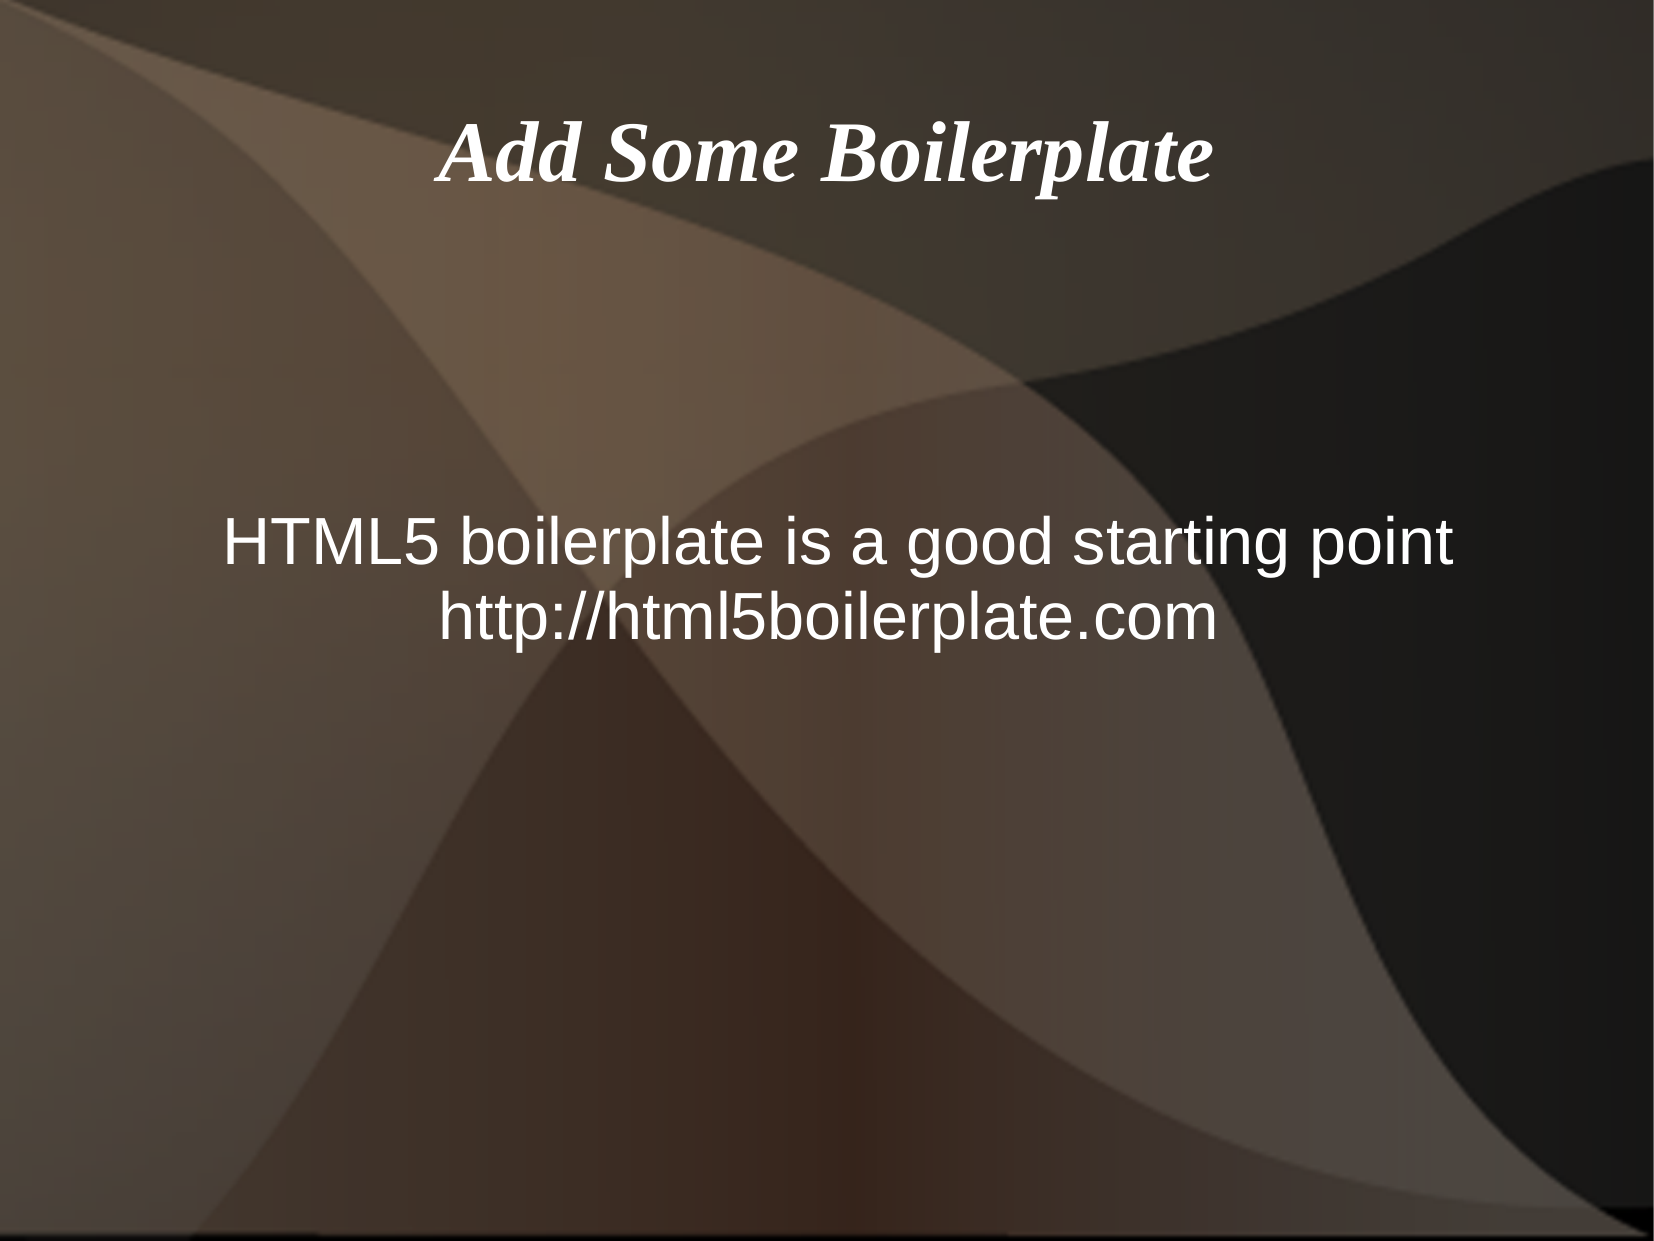

# Add Some Boilerplate
HTML5 boilerplate is a good starting point
http://html5boilerplate.com